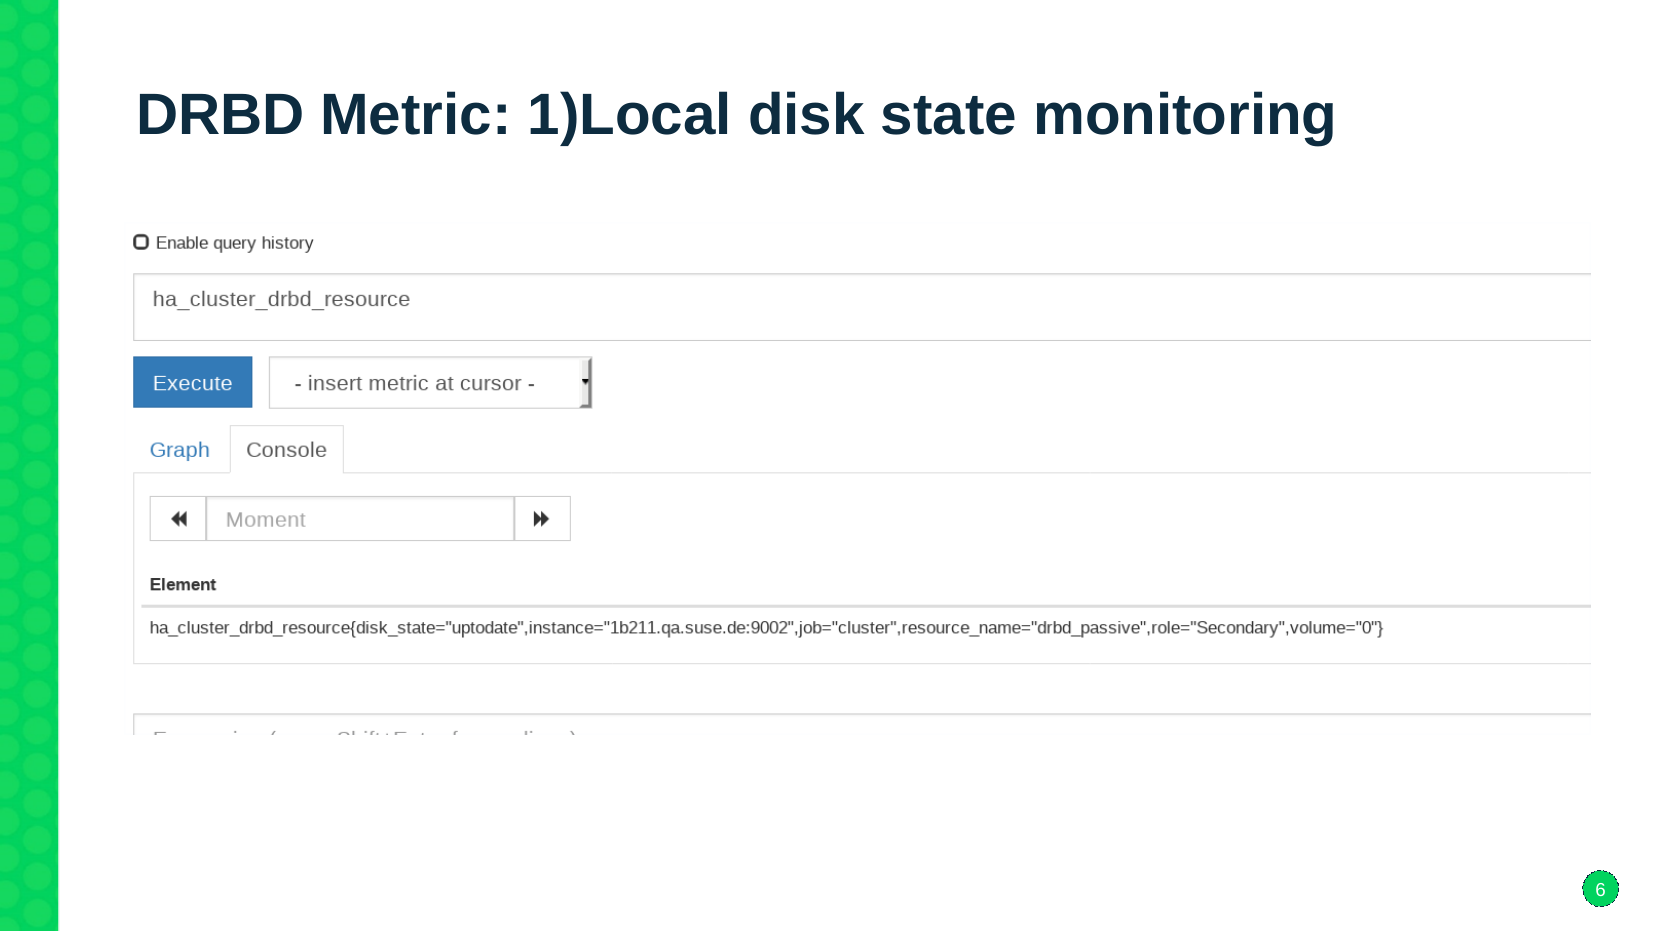

# DRBD Metric: 1)Local disk state monitoring
6